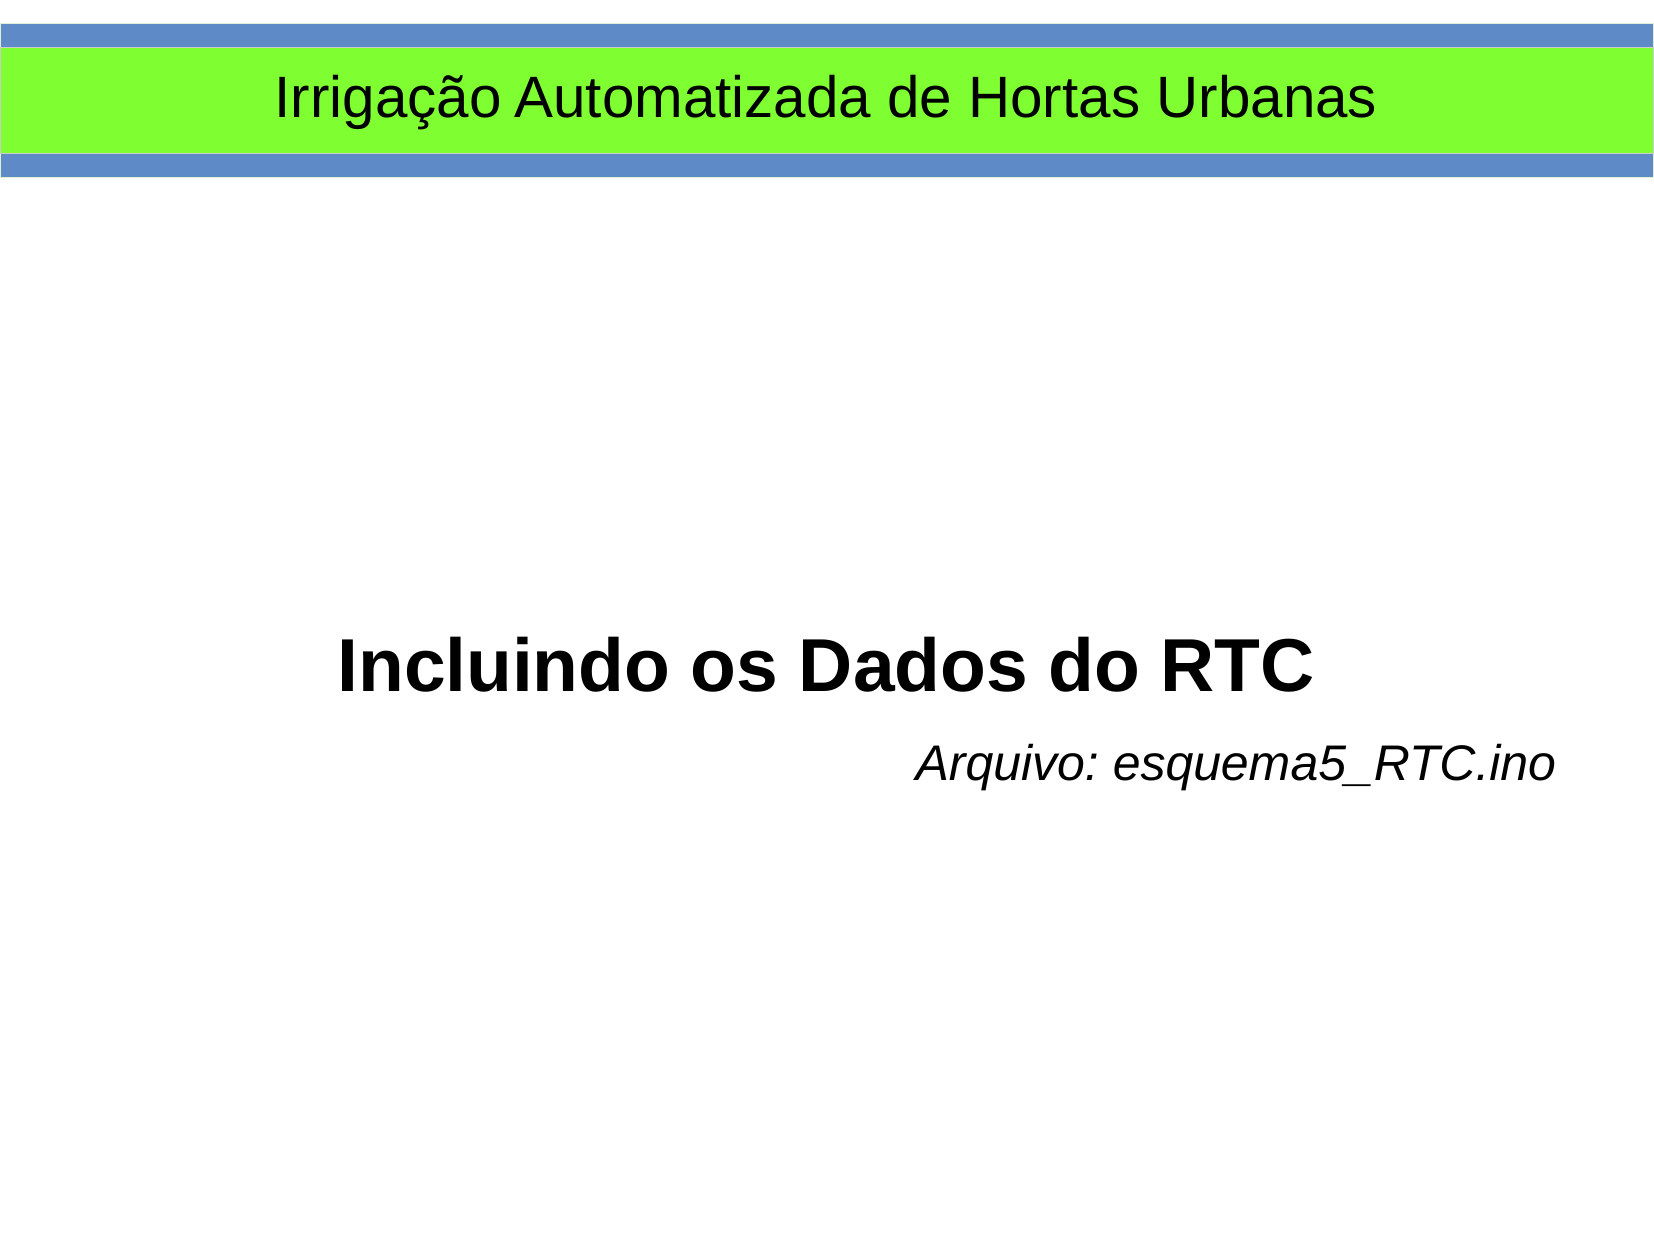

# Irrigação Automatizada de Hortas Urbanas
Incluindo os Dados do RTC
Arquivo: esquema5_RTC.ino